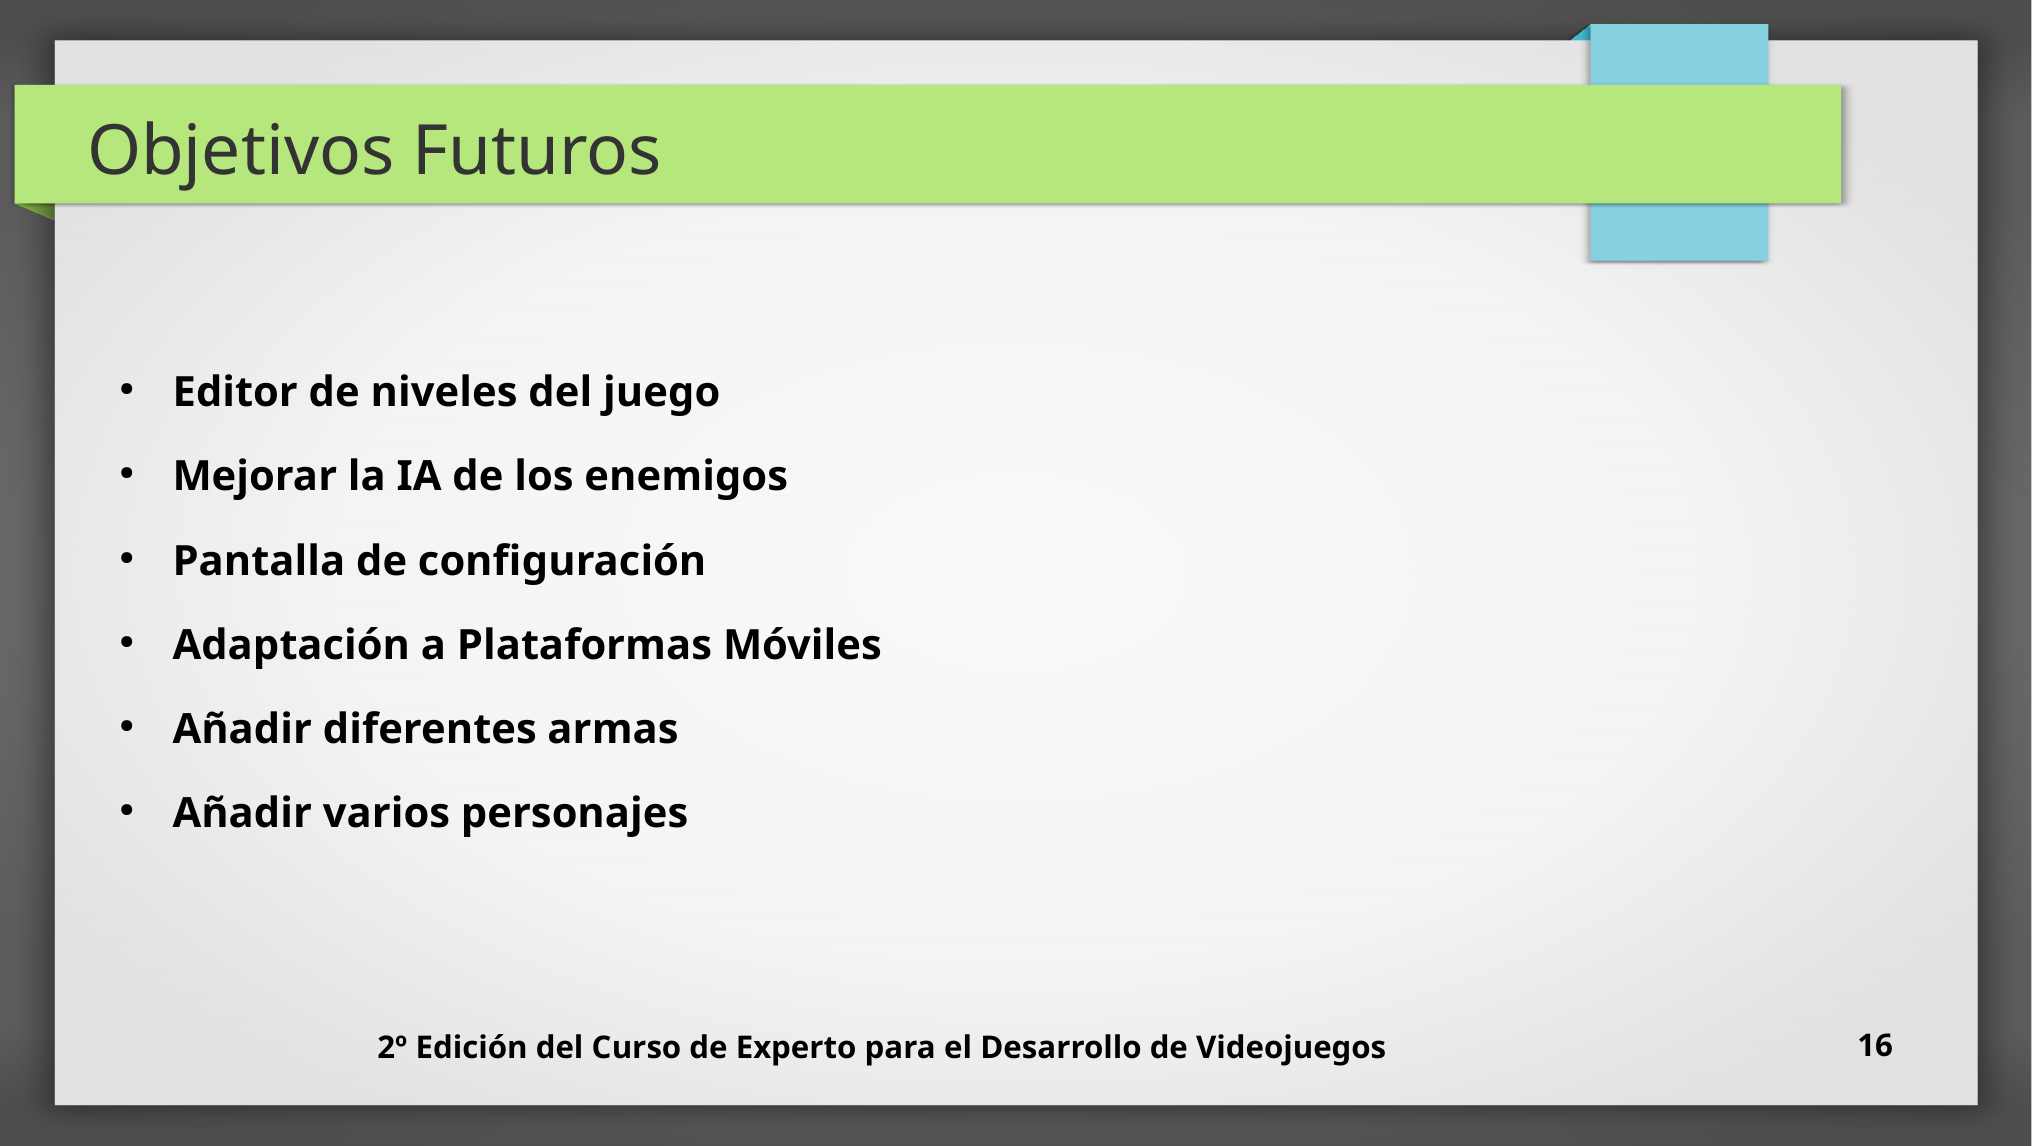

# Objetivos Futuros
Editor de niveles del juego
Mejorar la IA de los enemigos
Pantalla de configuración
Adaptación a Plataformas Móviles
Añadir diferentes armas
Añadir varios personajes
2º Edición del Curso de Experto para el Desarrollo de Videojuegos